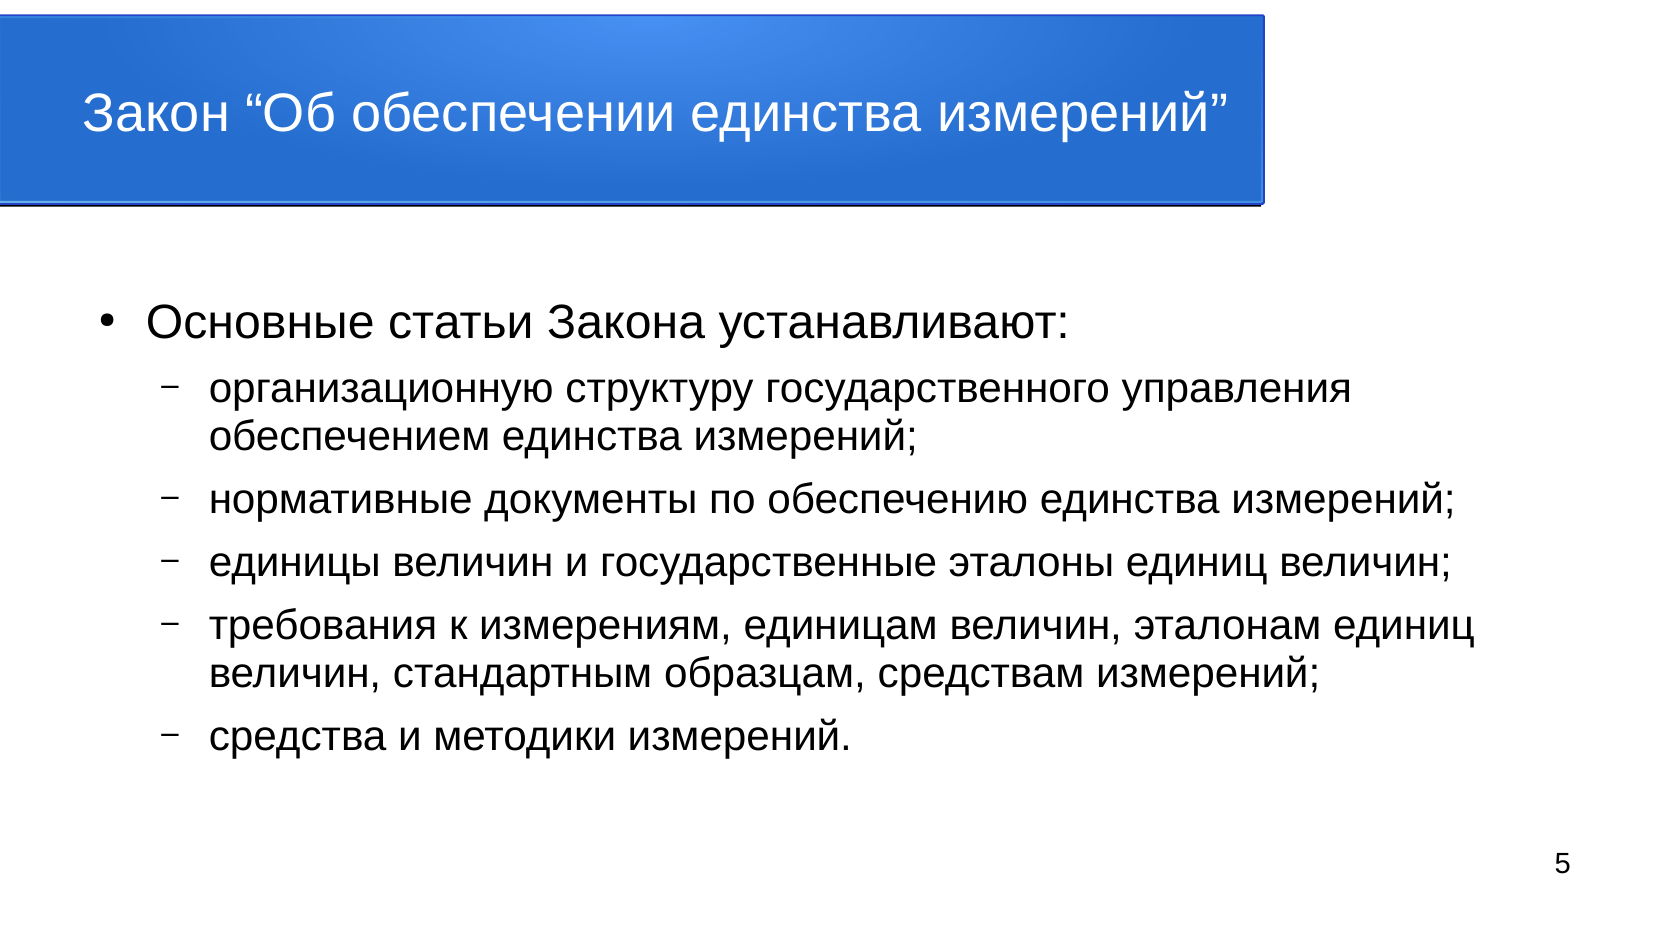

# Закон “Об обеспечении единства измерений”
Основные статьи Закона устанавливают:
организационную структуру государственного управления обеспечением единства измерений;
нормативные документы по обеспечению единства измерений;
единицы величин и государственные эталоны единиц величин;
требования к измерениям, единицам величин, эталонам единиц величин, стандартным образцам, средствам измерений;
средства и методики измерений.
5